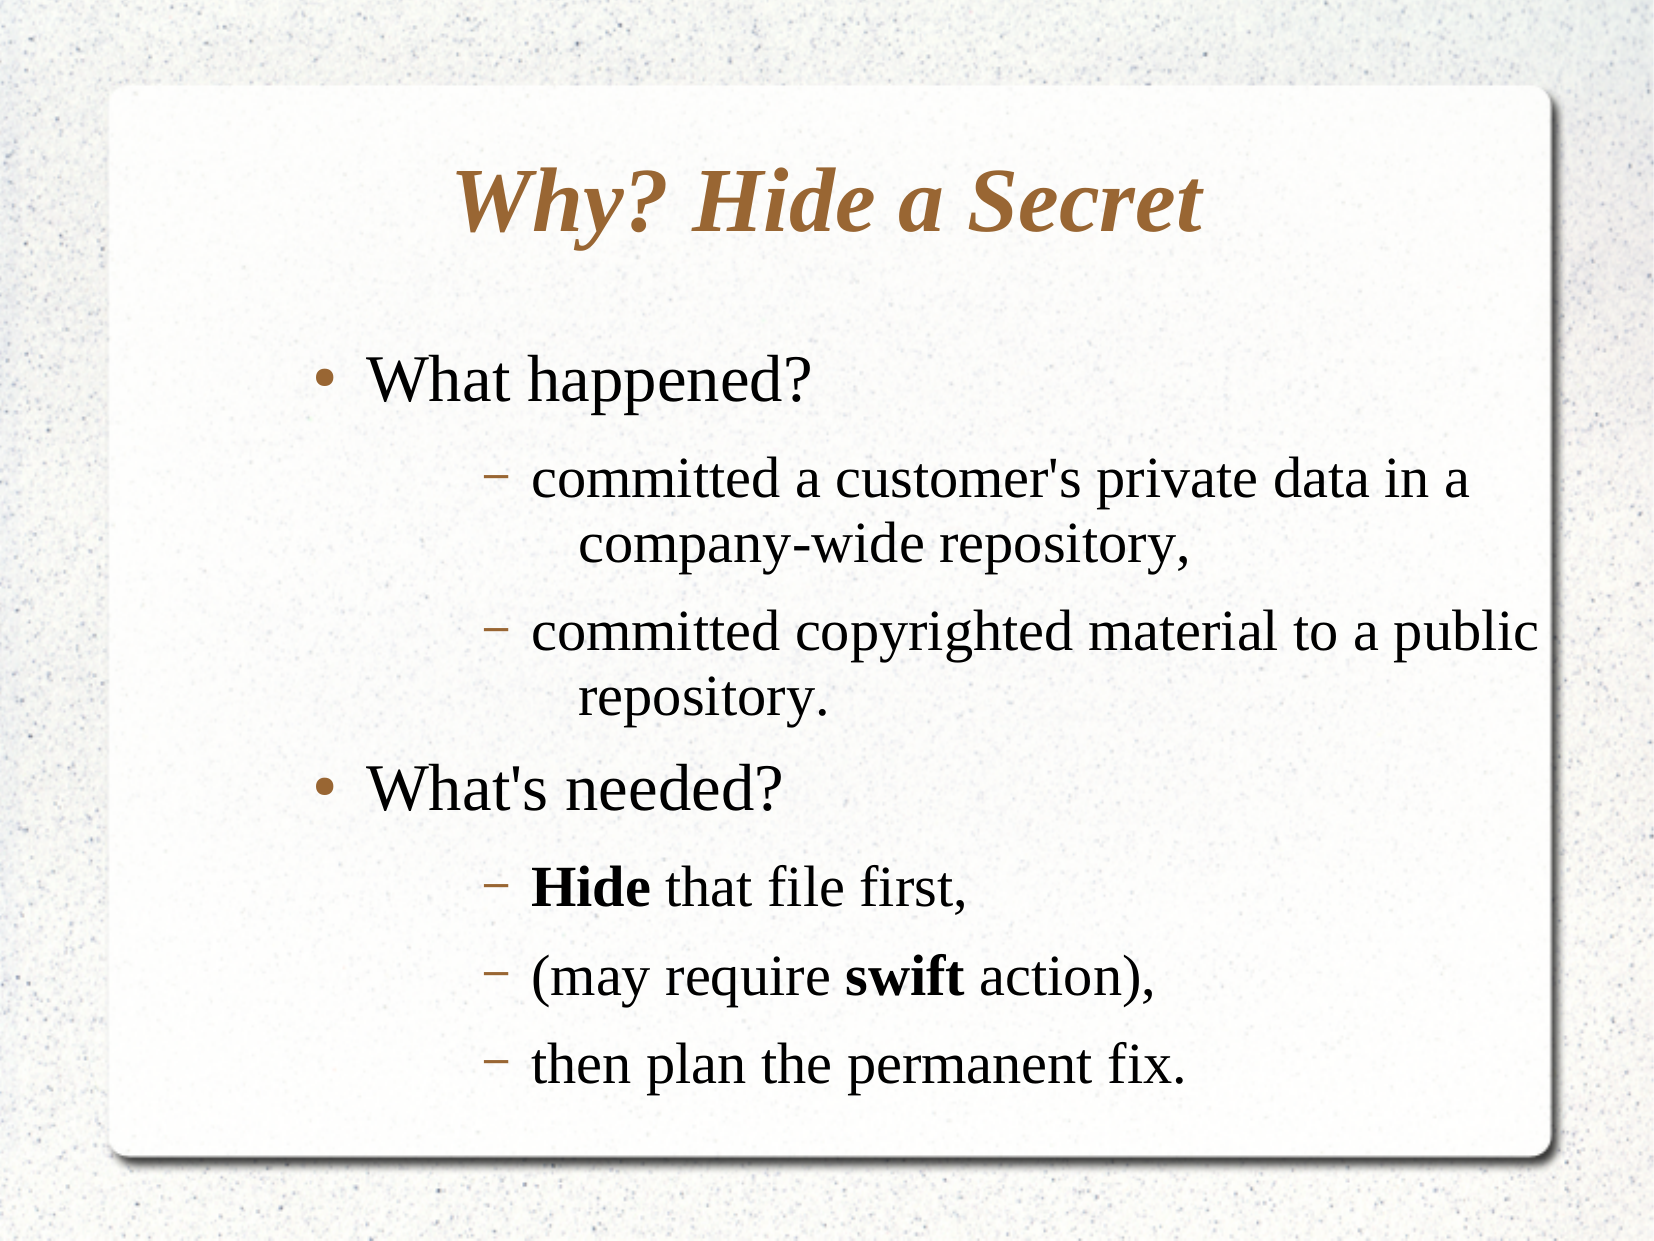

# Why? Hide a Secret
What happened?
committed a customer's private data in a company-wide repository,
committed copyrighted material to a public repository.
What's needed?
Hide that file first,
(may require swift action),
then plan the permanent fix.